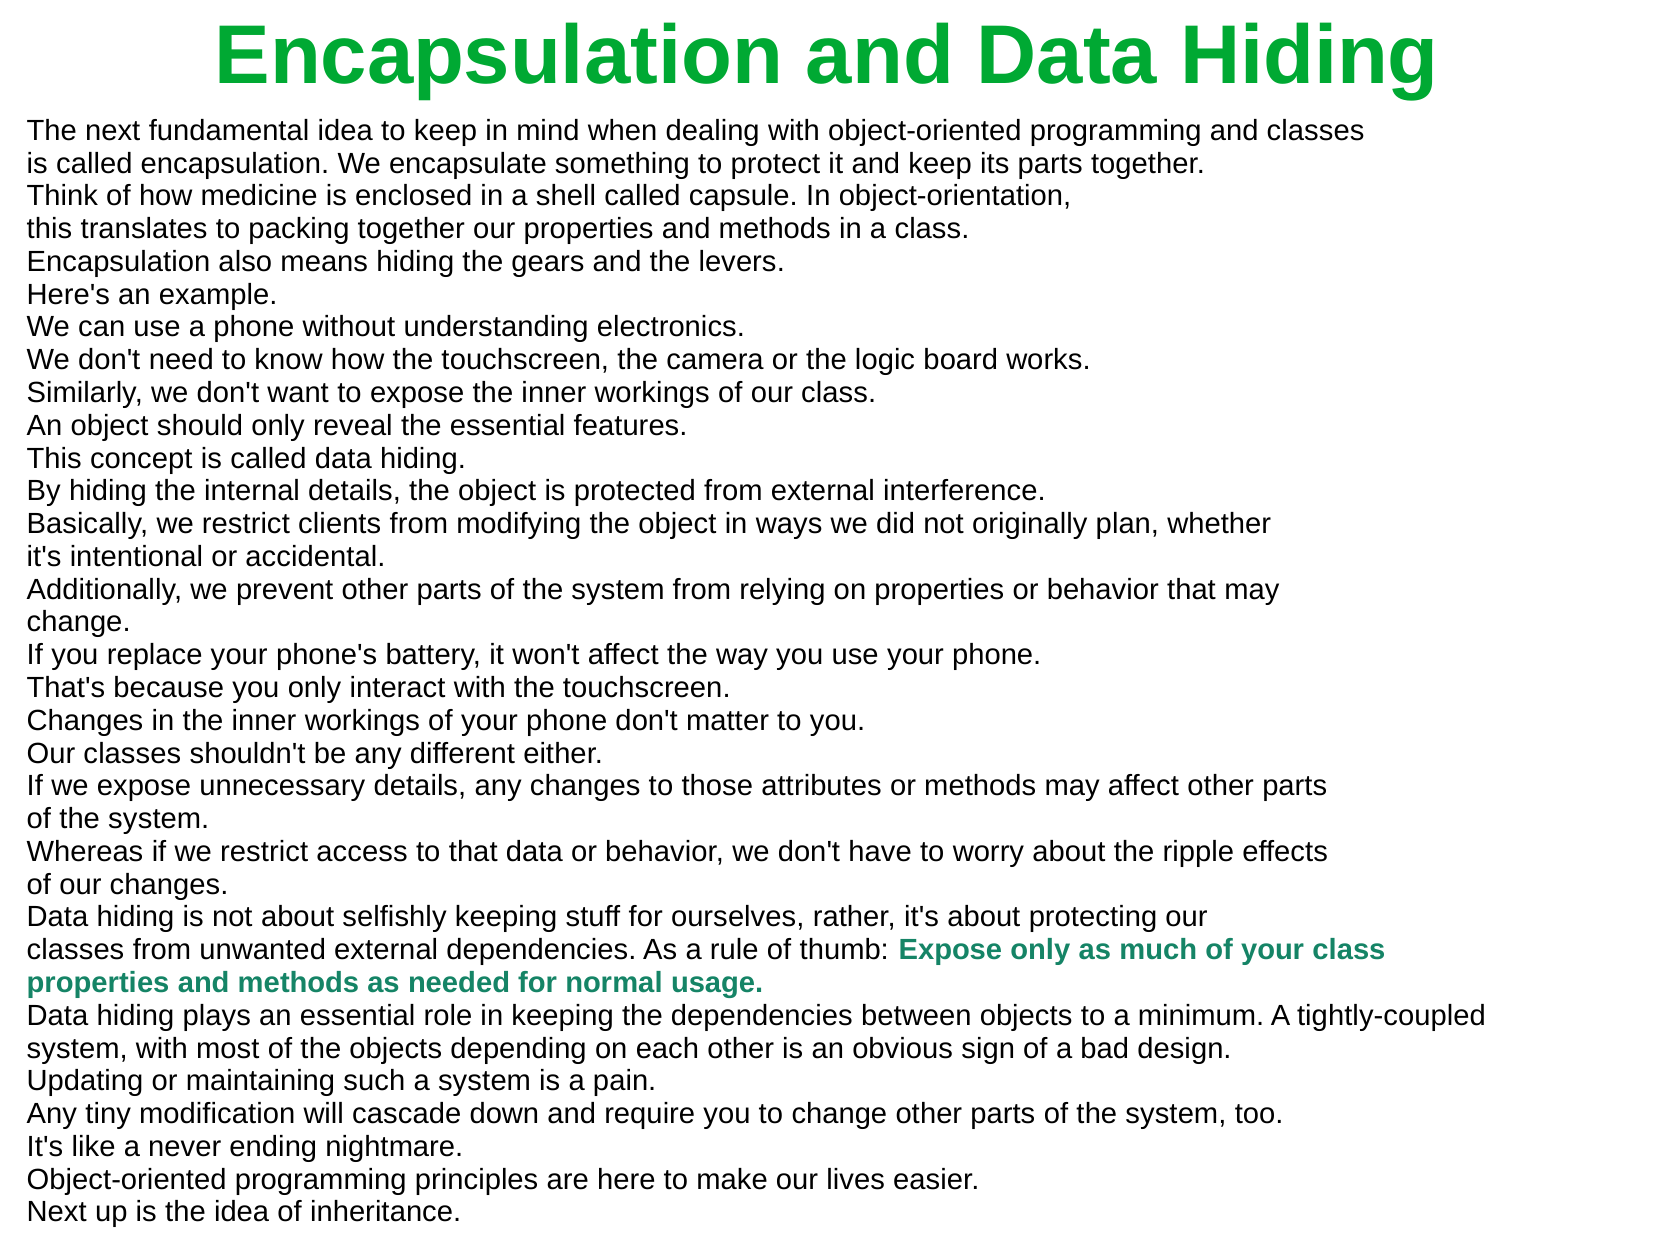

# Encapsulation and Data Hiding
The next fundamental idea to keep in mind when dealing with object-oriented programming and classes
is called encapsulation. We encapsulate something to protect it and keep its parts together.
Think of how medicine is enclosed in a shell called capsule. In object-orientation,
this translates to packing together our properties and methods in a class.
Encapsulation also means hiding the gears and the levers.
Here's an example.
We can use a phone without understanding electronics.
We don't need to know how the touchscreen, the camera or the logic board works.
Similarly, we don't want to expose the inner workings of our class.
An object should only reveal the essential features.
This concept is called data hiding.
By hiding the internal details, the object is protected from external interference.
Basically, we restrict clients from modifying the object in ways we did not originally plan, whether
it's intentional or accidental.
Additionally, we prevent other parts of the system from relying on properties or behavior that may
change.
If you replace your phone's battery, it won't affect the way you use your phone.
That's because you only interact with the touchscreen.
Changes in the inner workings of your phone don't matter to you.
Our classes shouldn't be any different either.
If we expose unnecessary details, any changes to those attributes or methods may affect other parts
of the system.
Whereas if we restrict access to that data or behavior, we don't have to worry about the ripple effects
of our changes.
Data hiding is not about selfishly keeping stuff for ourselves, rather, it's about protecting our
classes from unwanted external dependencies. As a rule of thumb: Expose only as much of your class
properties and methods as needed for normal usage.
Data hiding plays an essential role in keeping the dependencies between objects to a minimum. A tightly-coupled
system, with most of the objects depending on each other is an obvious sign of a bad design.
Updating or maintaining such a system is a pain.
Any tiny modification will cascade down and require you to change other parts of the system, too.
It's like a never ending nightmare.
Object-oriented programming principles are here to make our lives easier.
Next up is the idea of inheritance.